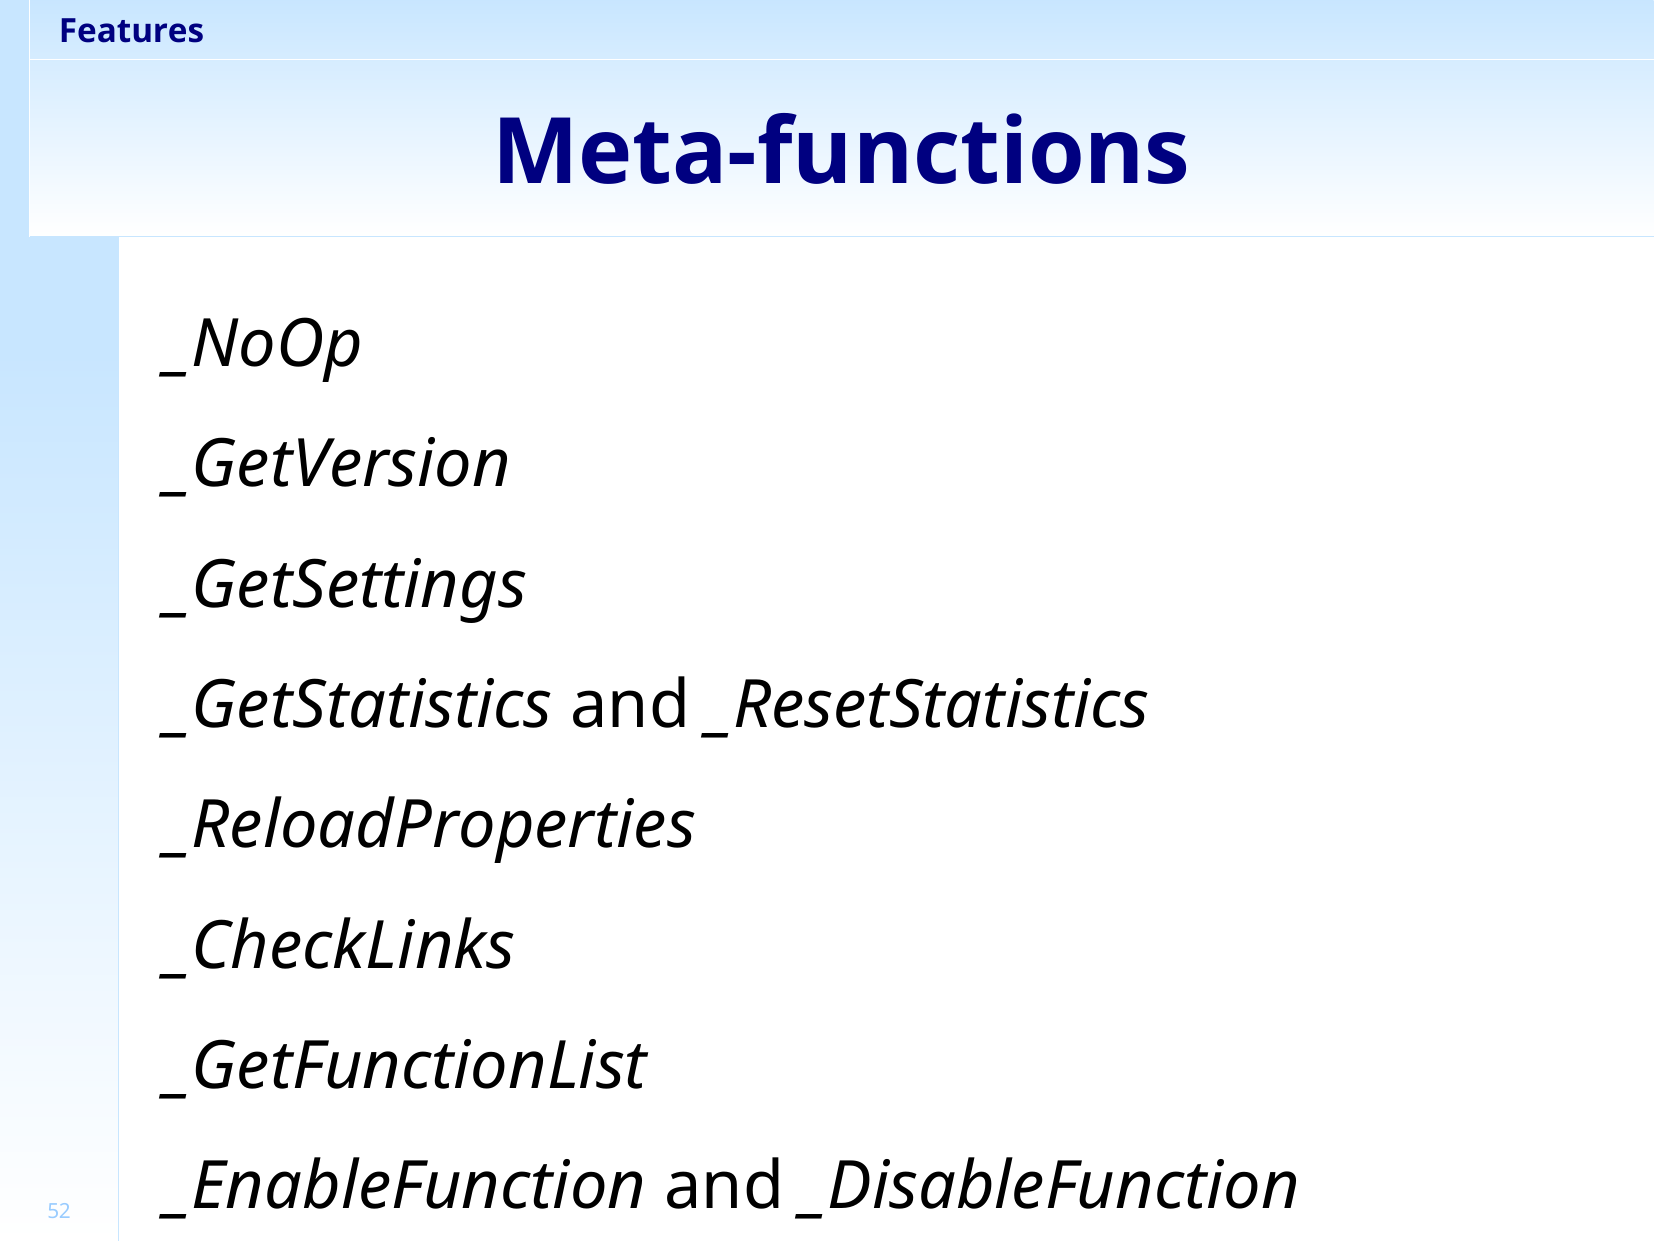

Features
# Meta-functions
_NoOp
_GetVersion
_GetSettings
_GetStatistics and _ResetStatistics
_ReloadProperties
_CheckLinks
_GetFunctionList
_EnableFunction and _DisableFunction